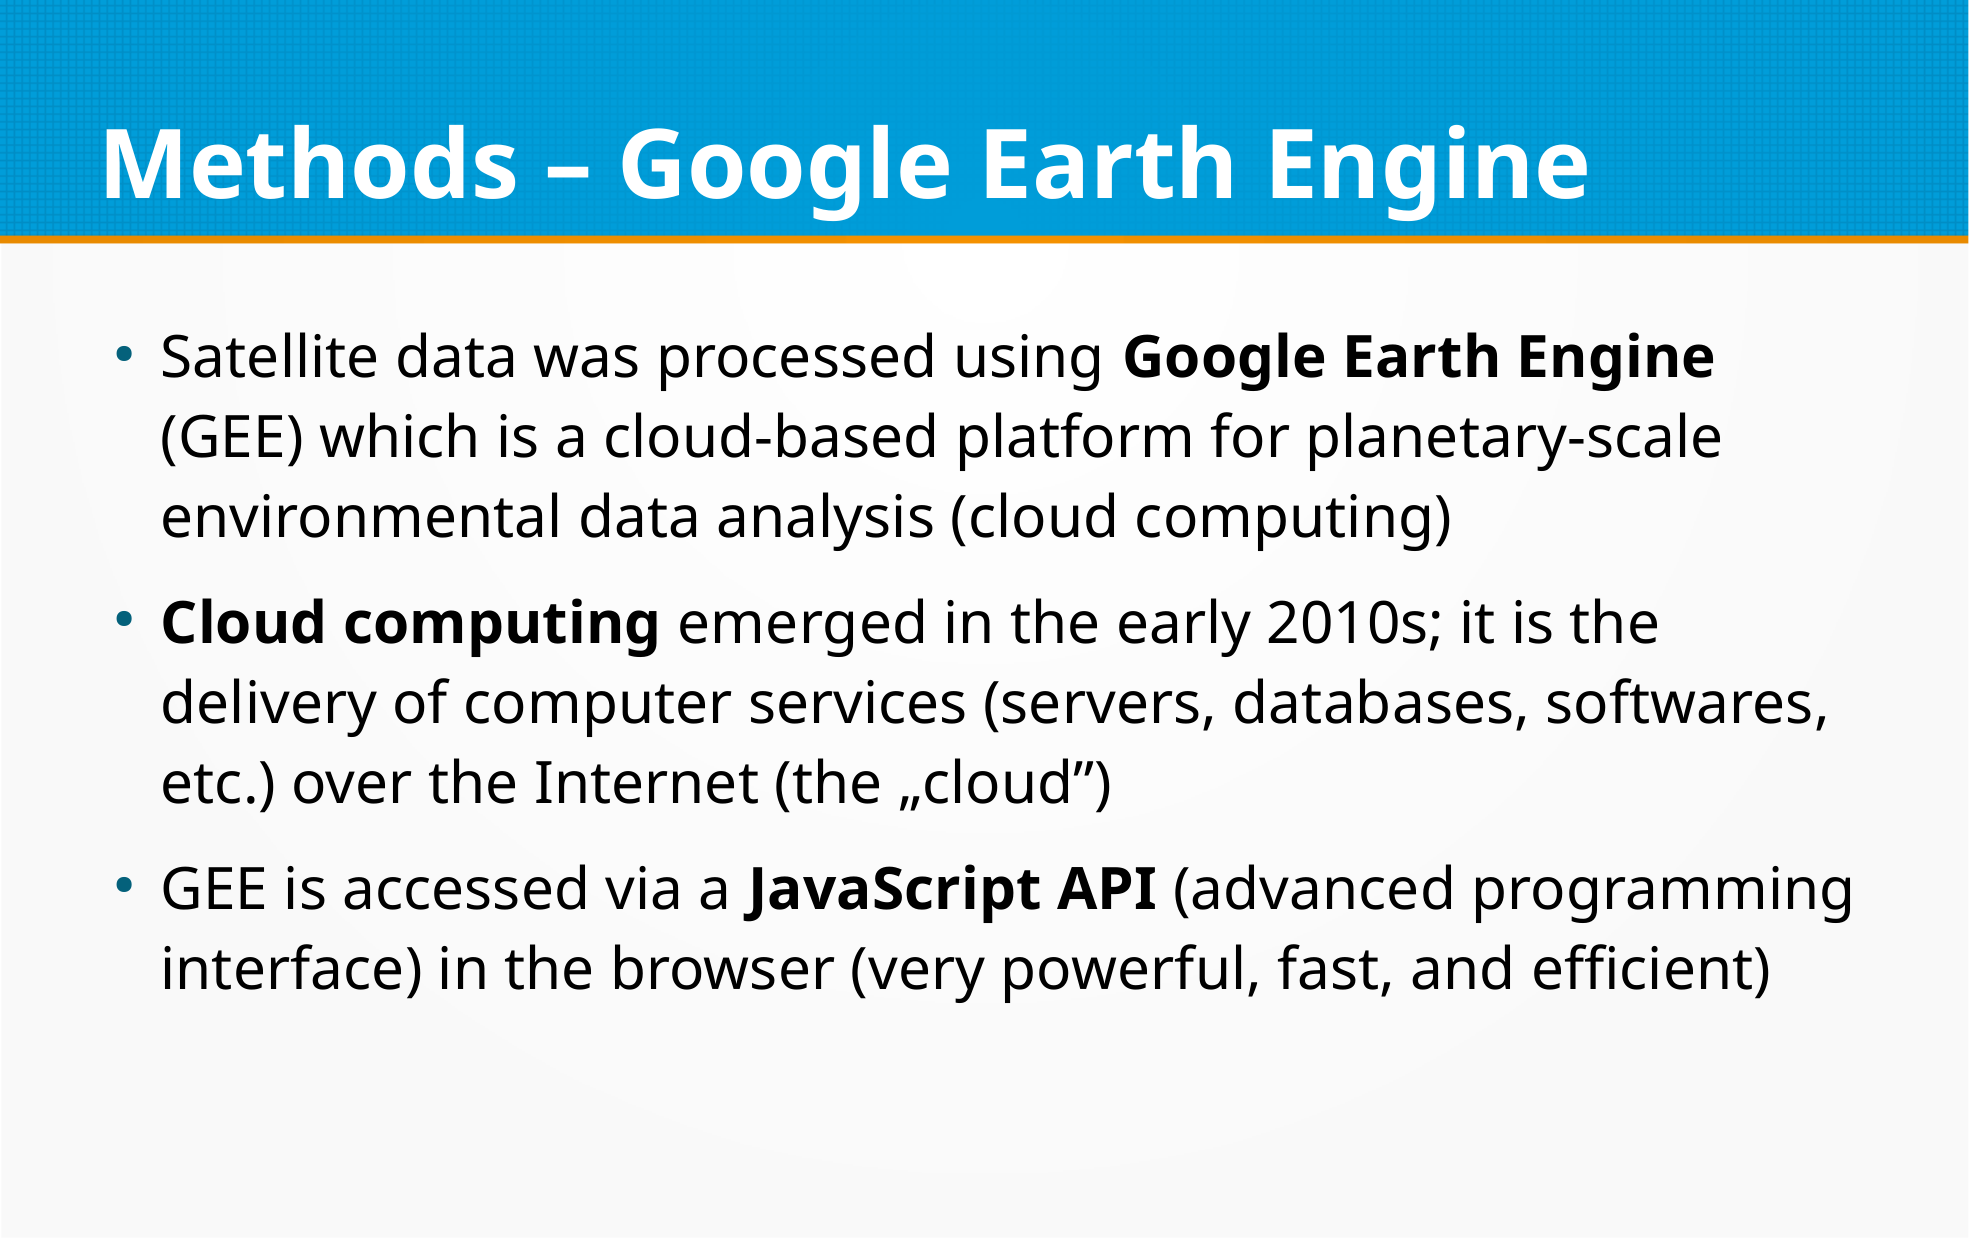

# Methods – Google Earth Engine
Satellite data was processed using Google Earth Engine (GEE) which is a cloud-based platform for planetary-scale environmental data analysis (cloud computing)
Cloud computing emerged in the early 2010s; it is the delivery of computer services (servers, databases, softwares, etc.) over the Internet (the „cloud”)
GEE is accessed via a JavaScript API (advanced programming interface) in the browser (very powerful, fast, and efficient)